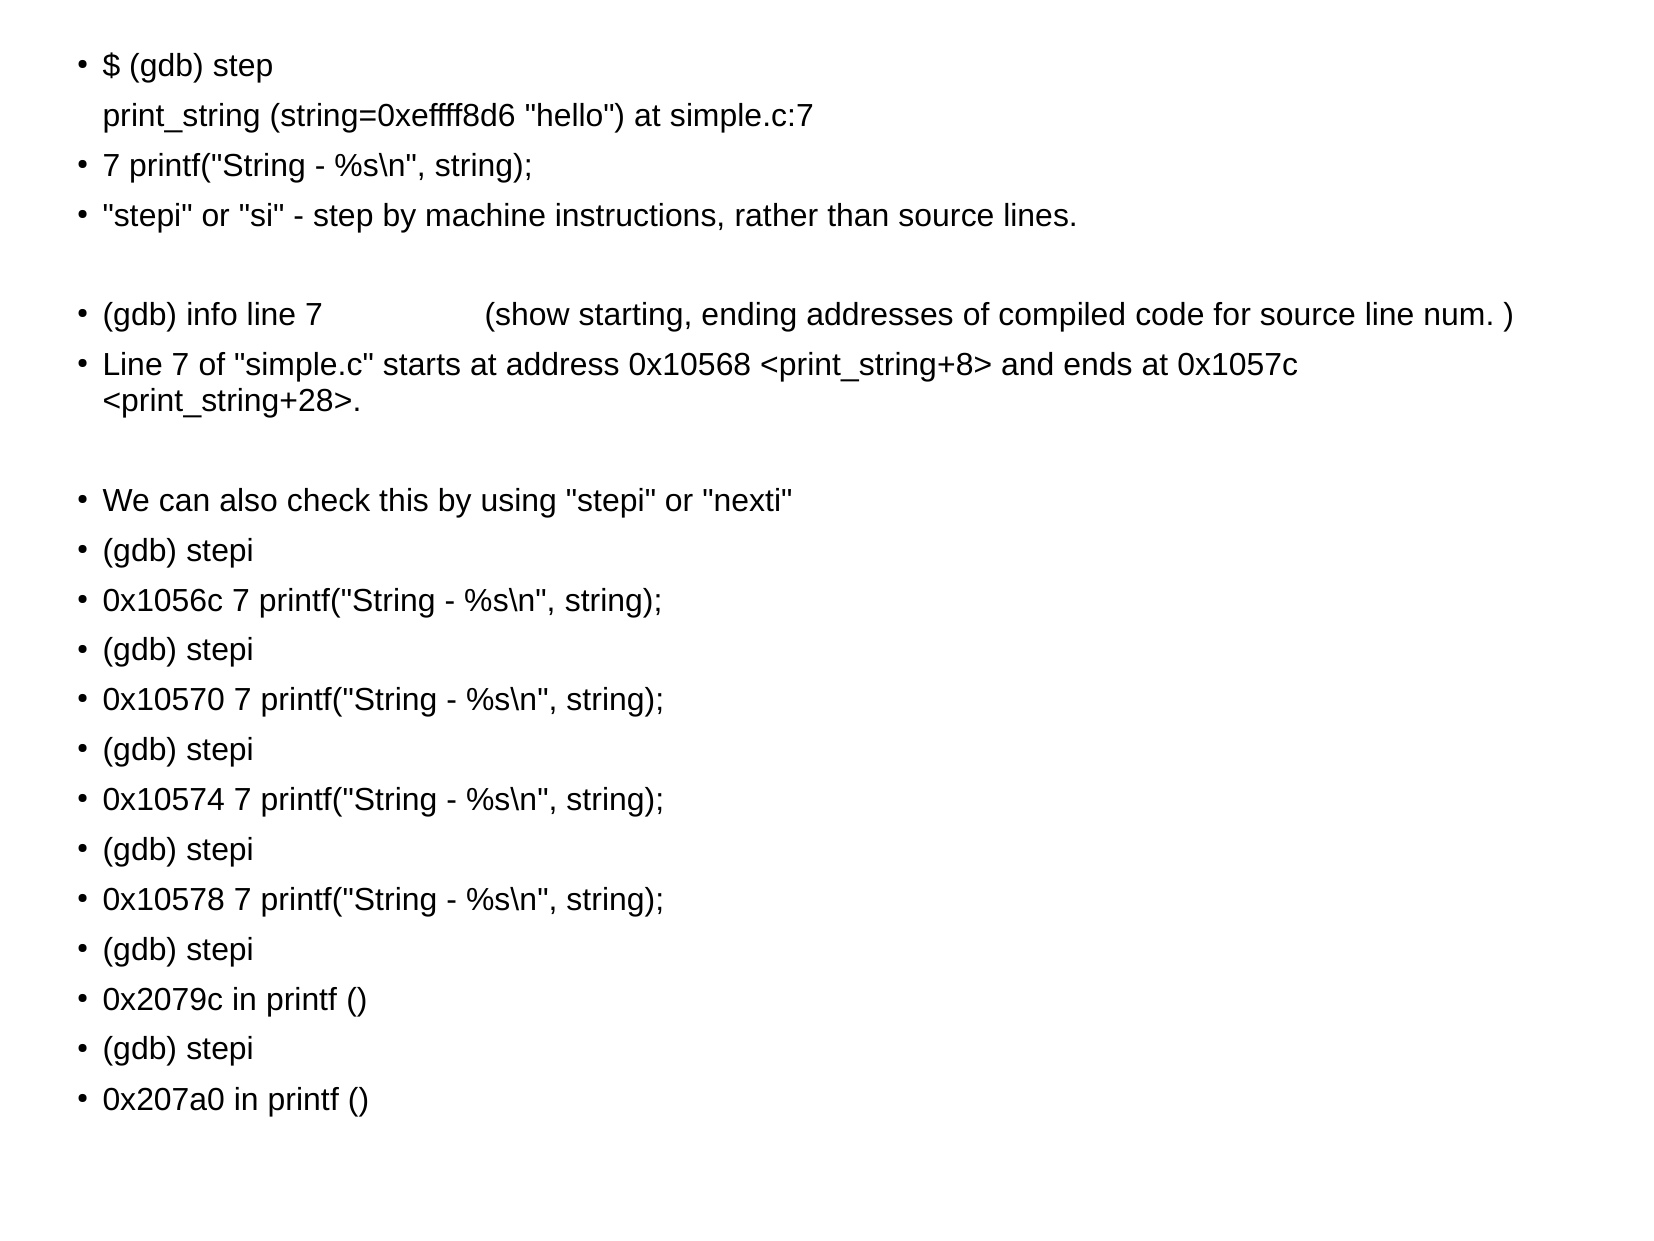

# $ (gdb) step
print_string (string=0xeffff8d6 "hello") at simple.c:7
7 printf("String - %s\n", string);
"stepi" or "si" - step by machine instructions, rather than source lines.
(gdb) info line 7 (show starting, ending addresses of compiled code for source line num. )
Line 7 of "simple.c" starts at address 0x10568 <print_string+8> and ends at 0x1057c <print_string+28>.
We can also check this by using "stepi" or "nexti"
(gdb) stepi
0x1056c 7 printf("String - %s\n", string);
(gdb) stepi
0x10570 7 printf("String - %s\n", string);
(gdb) stepi
0x10574 7 printf("String - %s\n", string);
(gdb) stepi
0x10578 7 printf("String - %s\n", string);
(gdb) stepi
0x2079c in printf ()
(gdb) stepi
0x207a0 in printf ()